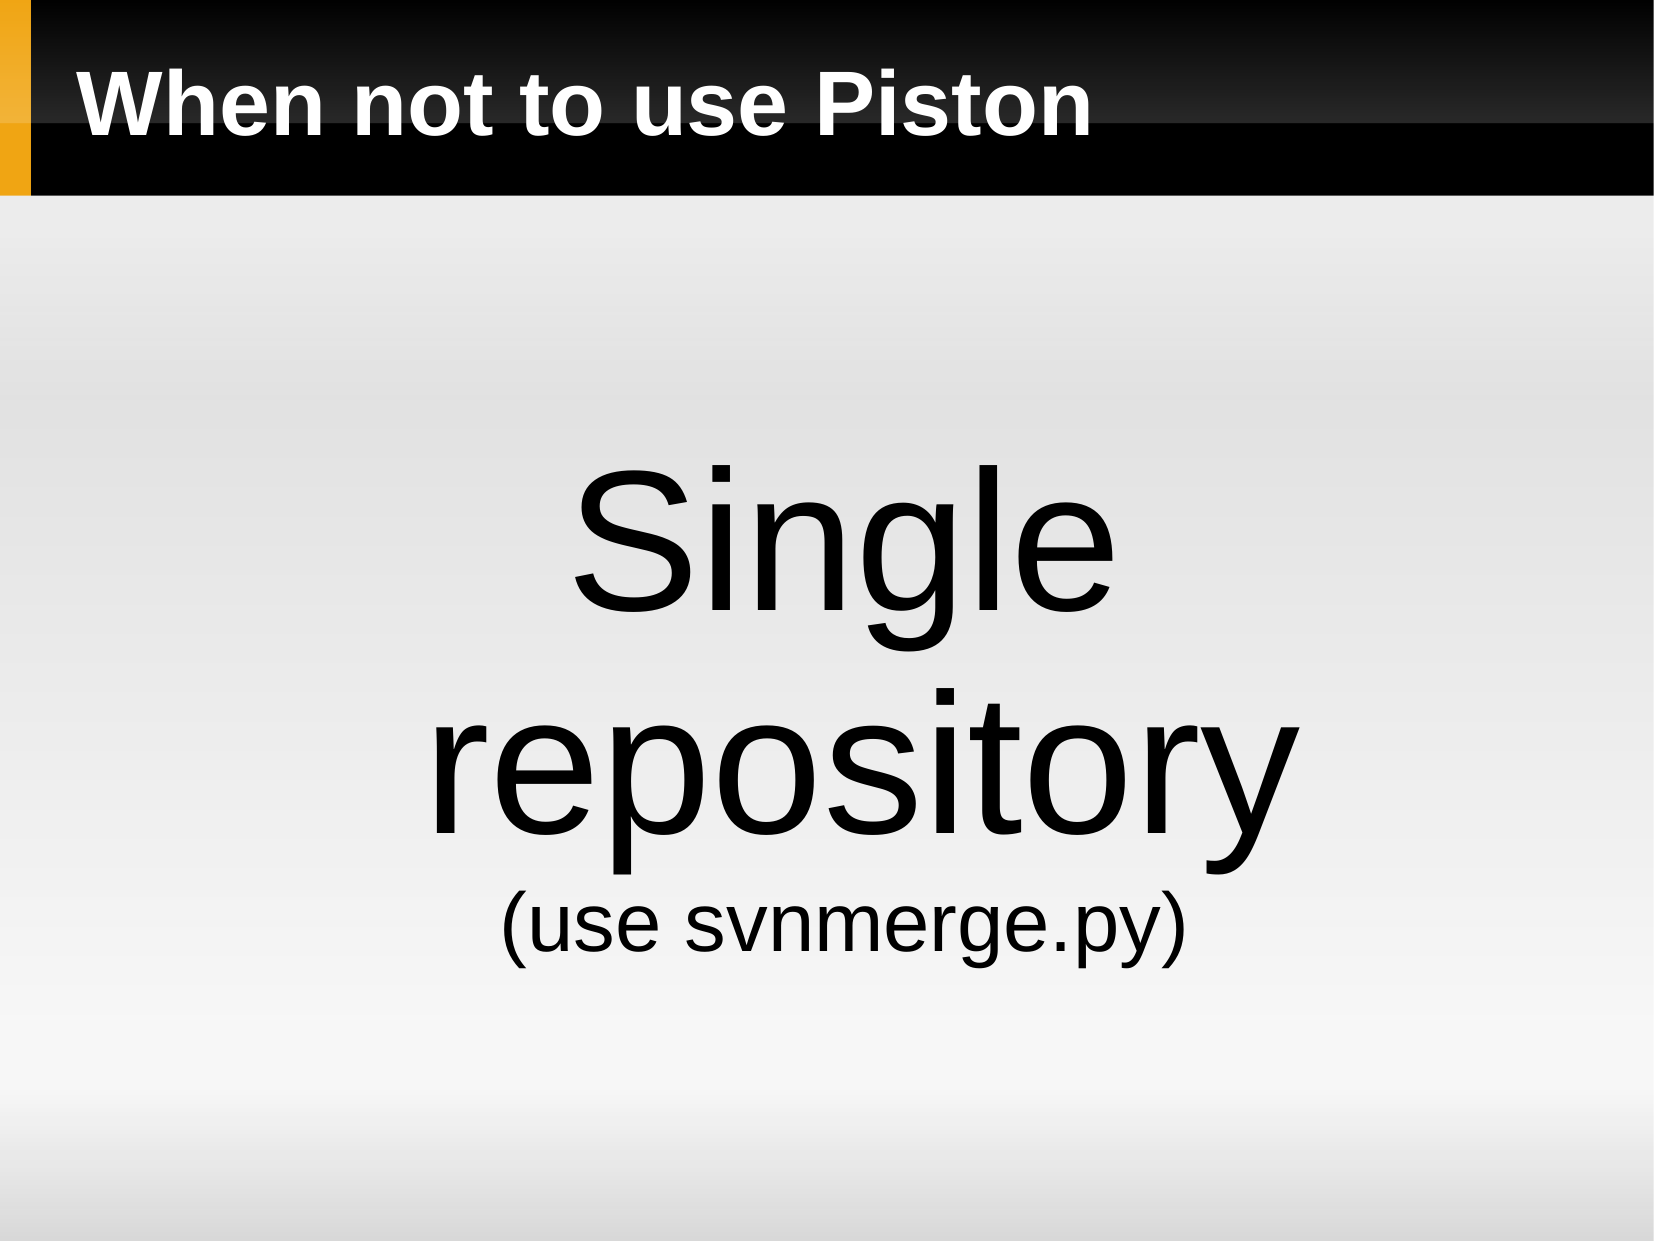

# When not to use Piston
Single repository
(use svnmerge.py)